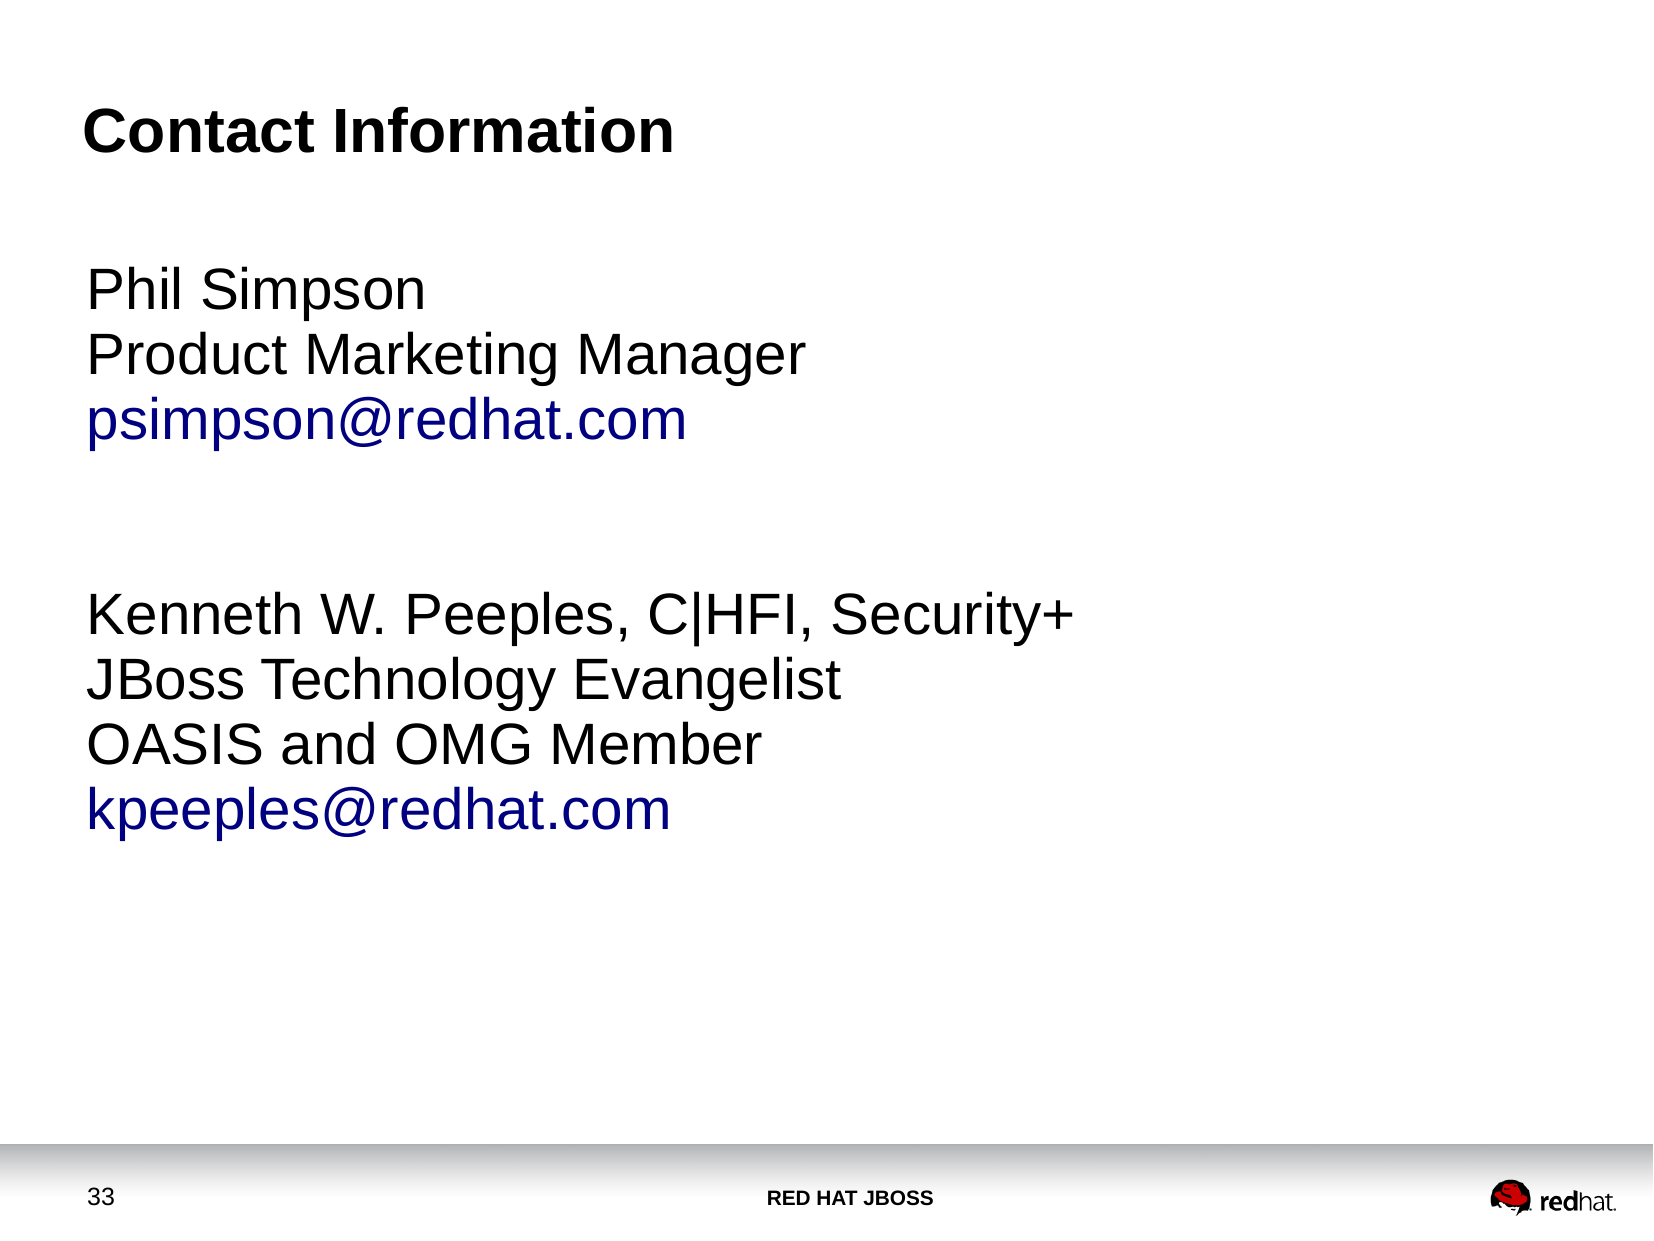

# Contact Information
Phil Simpson
Product Marketing Manager
psimpson@redhat.com
Kenneth W. Peeples, C|HFI, Security+
JBoss Technology Evangelist
OASIS and OMG Member
kpeeples@redhat.com